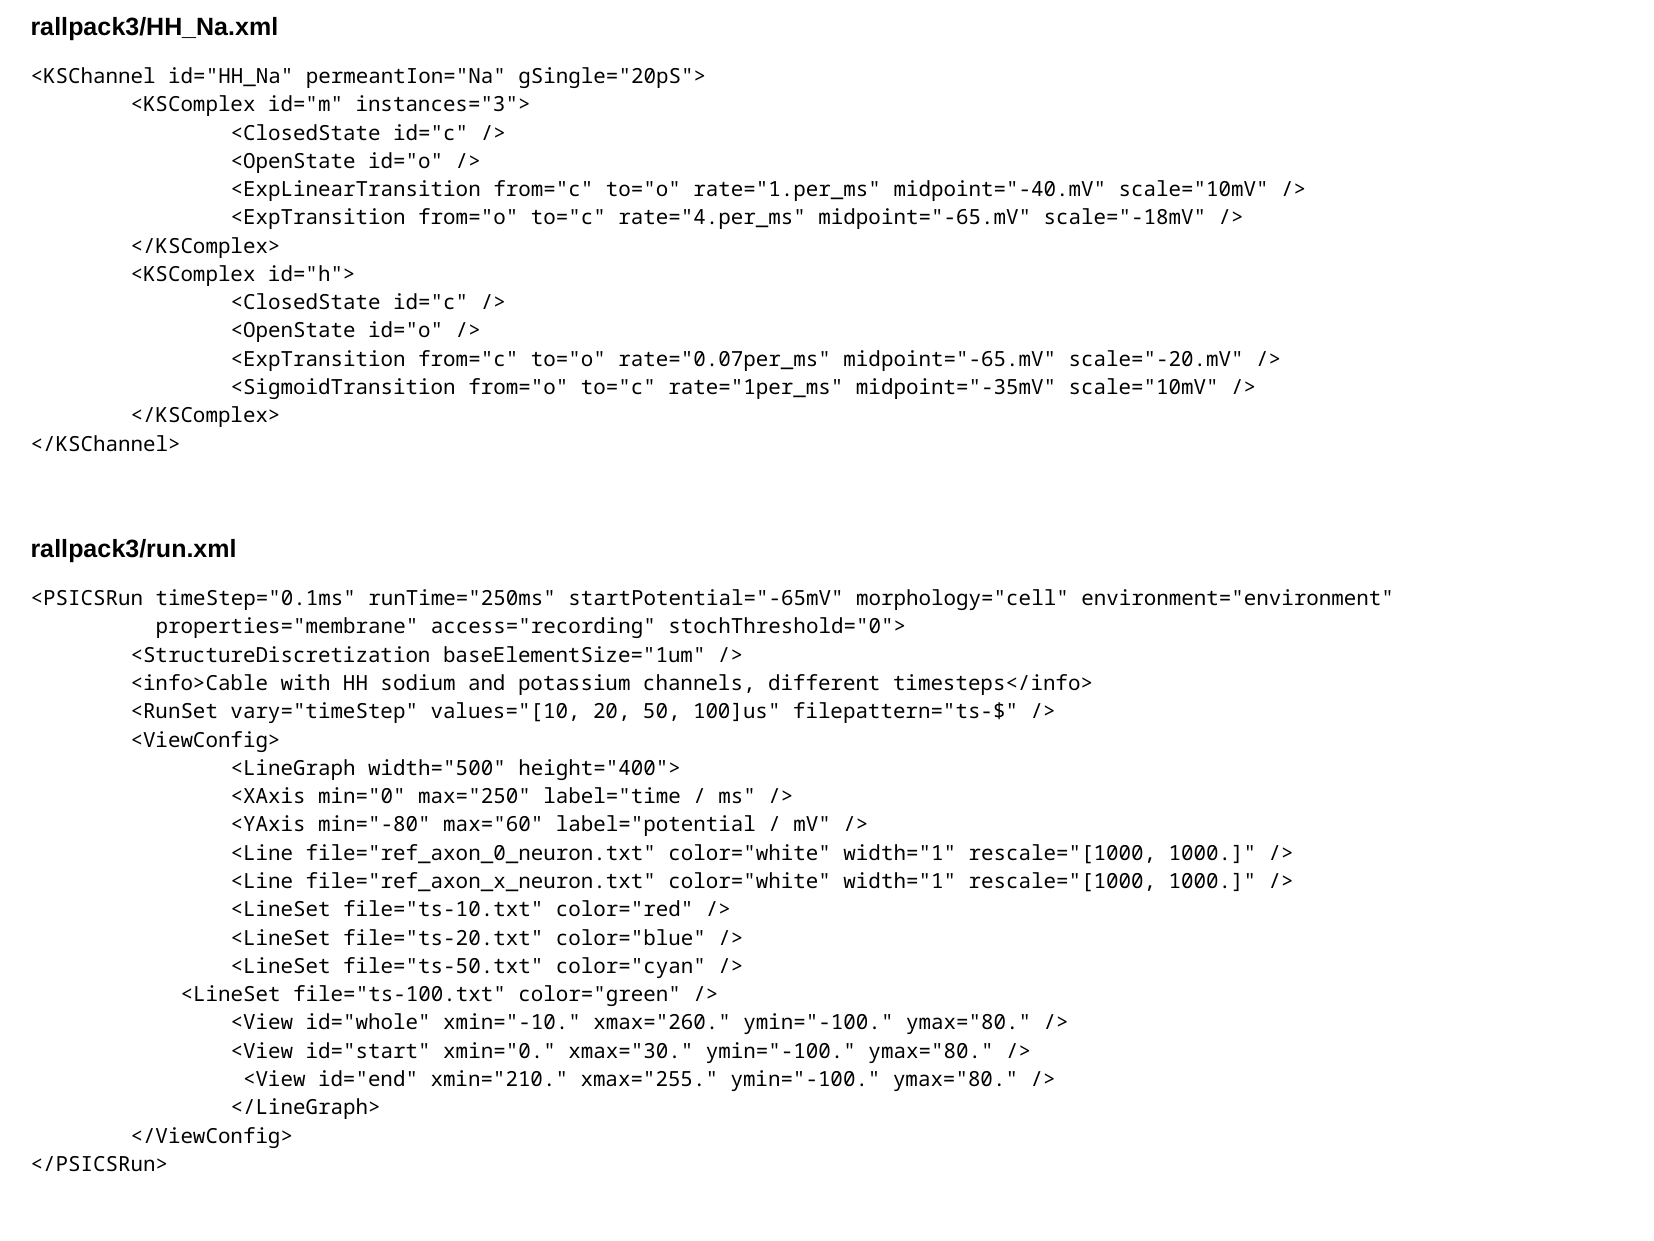

rallpack3/HH_Na.xml
<KSChannel id="HH_Na" permeantIon="Na" gSingle="20pS">
 <KSComplex id="m" instances="3">
 <ClosedState id="c" />
 <OpenState id="o" />
 <ExpLinearTransition from="c" to="o" rate="1.per_ms" midpoint="-40.mV" scale="10mV" />
 <ExpTransition from="o" to="c" rate="4.per_ms" midpoint="-65.mV" scale="-18mV" />
 </KSComplex>
 <KSComplex id="h">
 <ClosedState id="c" />
 <OpenState id="o" />
 <ExpTransition from="c" to="o" rate="0.07per_ms" midpoint="-65.mV" scale="-20.mV" />
 <SigmoidTransition from="o" to="c" rate="1per_ms" midpoint="-35mV" scale="10mV" />
 </KSComplex>
</KSChannel>
rallpack3/run.xml
<PSICSRun timeStep="0.1ms" runTime="250ms" startPotential="-65mV" morphology="cell" environment="environment"
 properties="membrane" access="recording" stochThreshold="0">
 <StructureDiscretization baseElementSize="1um" />
 <info>Cable with HH sodium and potassium channels, different timesteps</info>
 <RunSet vary="timeStep" values="[10, 20, 50, 100]us" filepattern="ts-$" />
 <ViewConfig>
 <LineGraph width="500" height="400">
 <XAxis min="0" max="250" label="time / ms" />
 <YAxis min="-80" max="60" label="potential / mV" />
 <Line file="ref_axon_0_neuron.txt" color="white" width="1" rescale="[1000, 1000.]" />
 <Line file="ref_axon_x_neuron.txt" color="white" width="1" rescale="[1000, 1000.]" />
 <LineSet file="ts-10.txt" color="red" />
 <LineSet file="ts-20.txt" color="blue" />
 <LineSet file="ts-50.txt" color="cyan" />
     <LineSet file="ts-100.txt" color="green" />
 <View id="whole" xmin="-10." xmax="260." ymin="-100." ymax="80." />
 <View id="start" xmin="0." xmax="30." ymin="-100." ymax="80." />
  <View id="end" xmin="210." xmax="255." ymin="-100." ymax="80." />
 </LineGraph>
 </ViewConfig>
</PSICSRun>